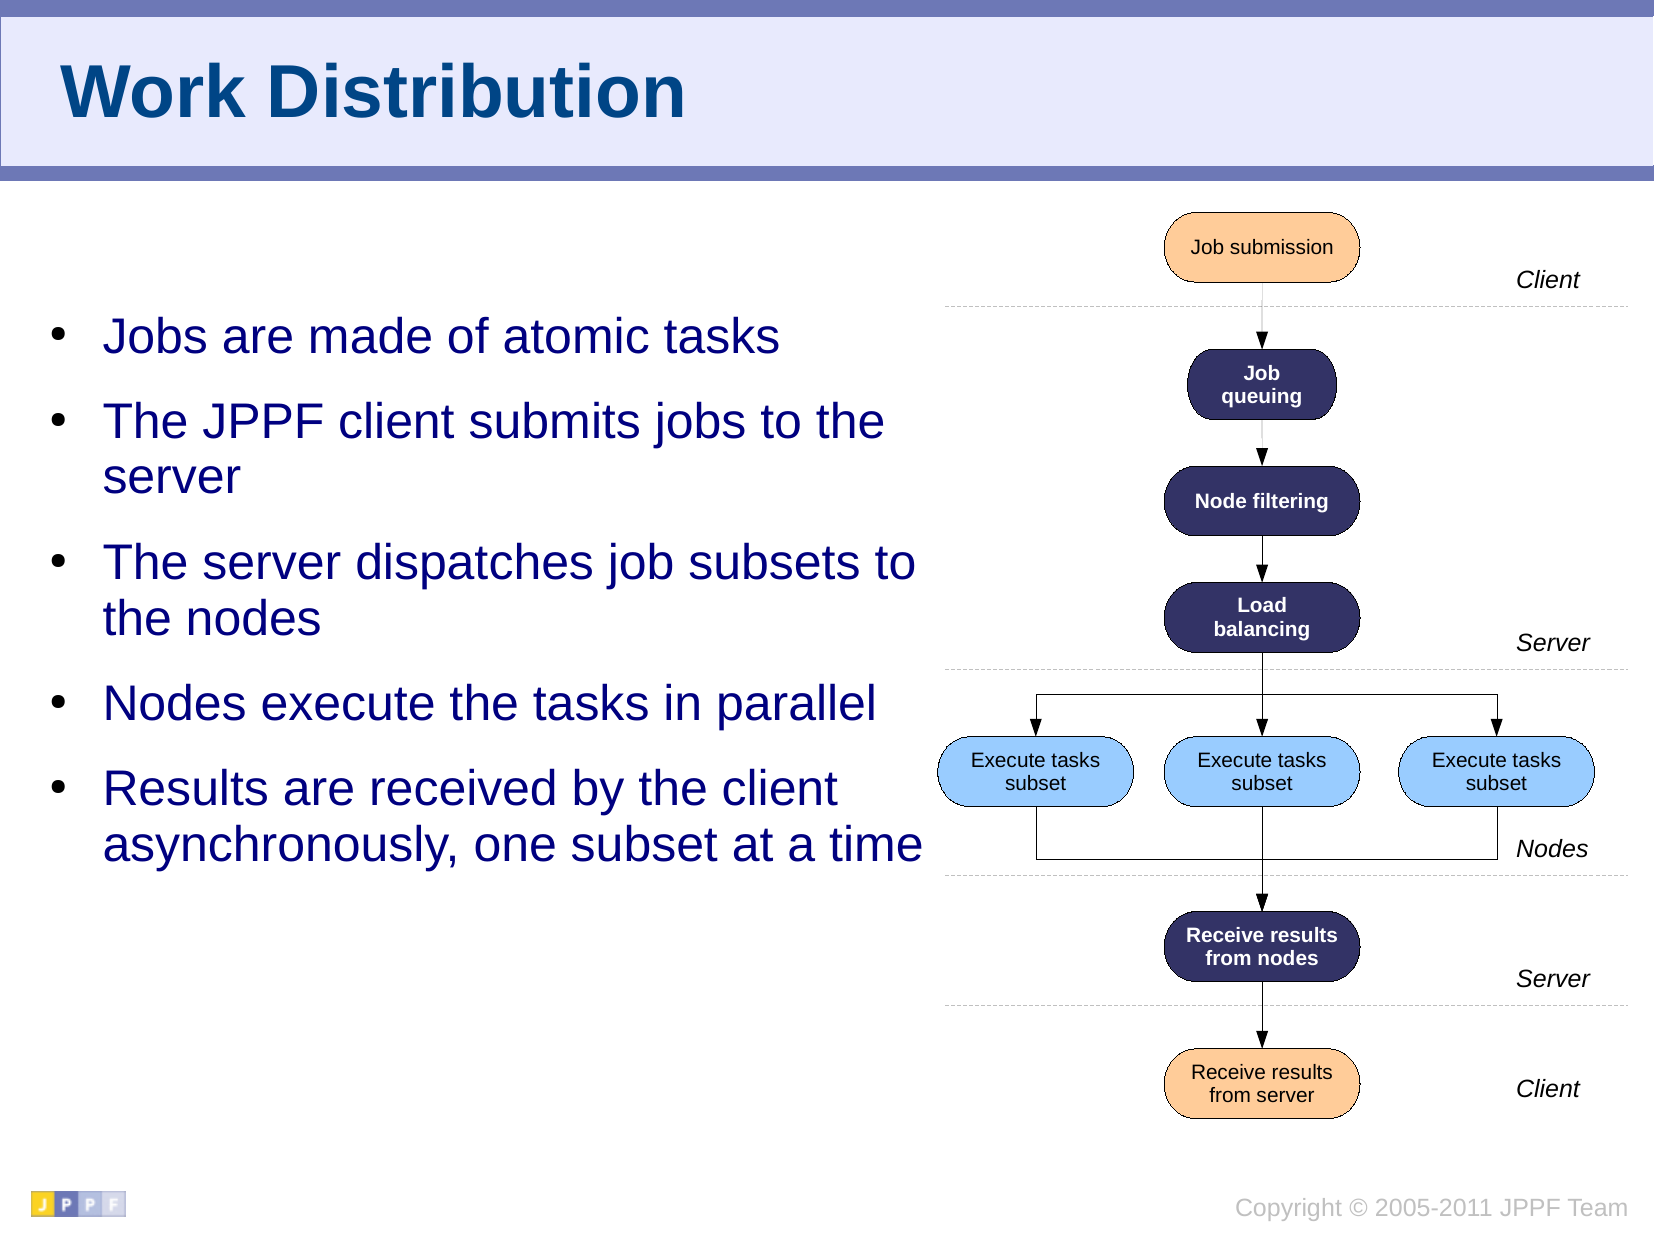

# Work Distribution
Job submission
Client
Jobs are made of atomic tasks
The JPPF client submits jobs to the server
The server dispatches job subsets to the nodes
Nodes execute the tasks in parallel
Results are received by the client asynchronously, one subset at a time
Job
queuing
Node filtering
Load
balancing
Server
Execute tasks
subset
Execute tasks
subset
Execute tasks
subset
Nodes
Receive results
from nodes
Server
Receive results
from server
Client